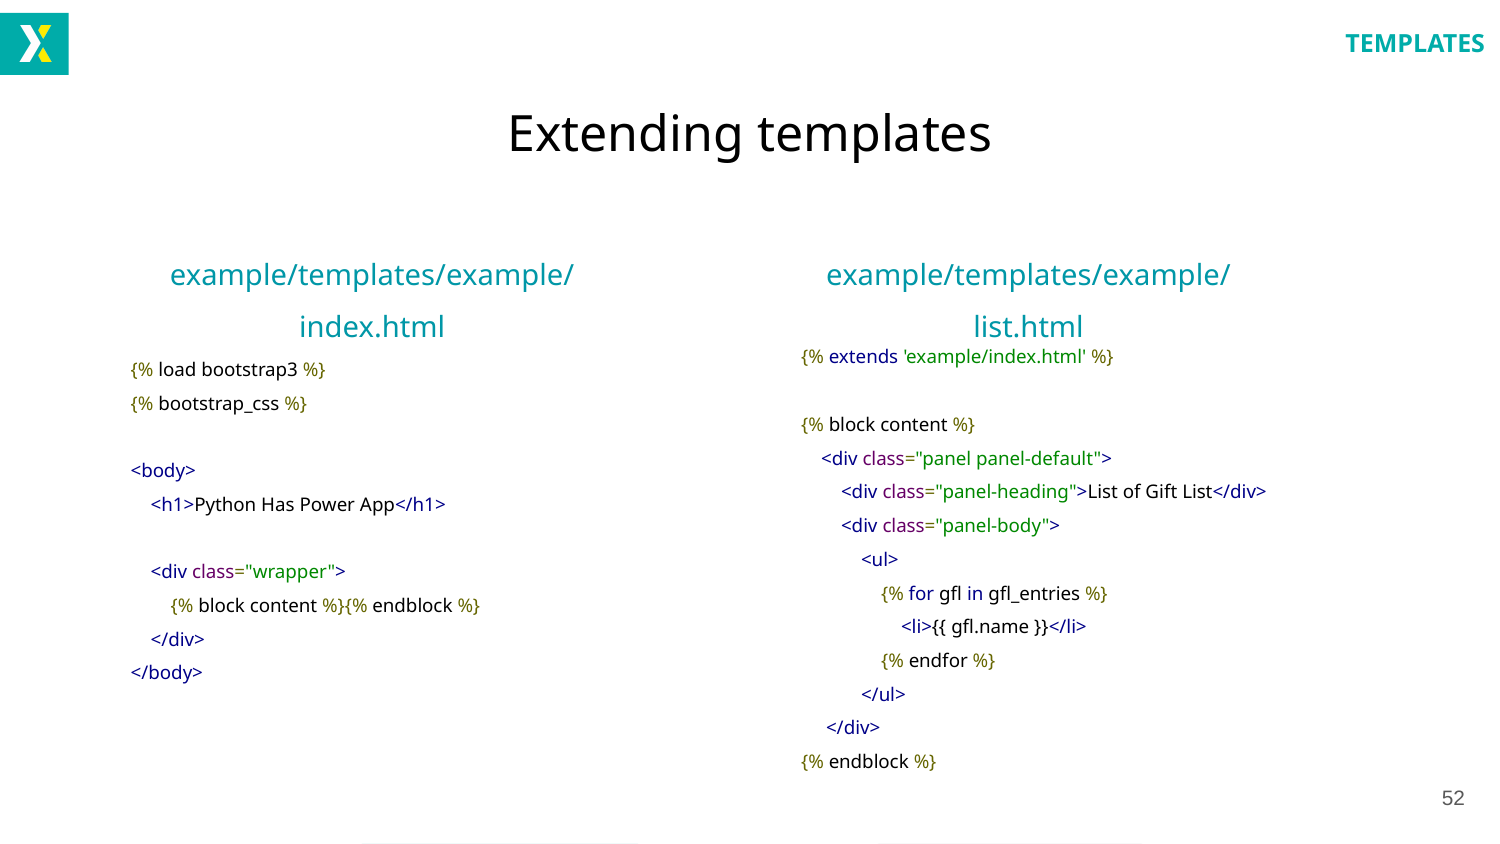

Extending templates
example/templates/example/index.html
example/templates/example/list.html
{% extends 'example/index.html' %}
{% block content %}
 <div class="panel panel-default">
 <div class="panel-heading">List of Gift List</div>
 <div class="panel-body">
 <ul>
 {% for gfl in gfl_entries %}
 <li>{{ gfl.name }}</li>
 {% endfor %}
 </ul>
 </div>
{% endblock %}
{% load bootstrap3 %}
{% bootstrap_css %}
<body>
 <h1>Python Has Power App</h1>
 <div class="wrapper">
 {% block content %}{% endblock %}
 </div>
</body>